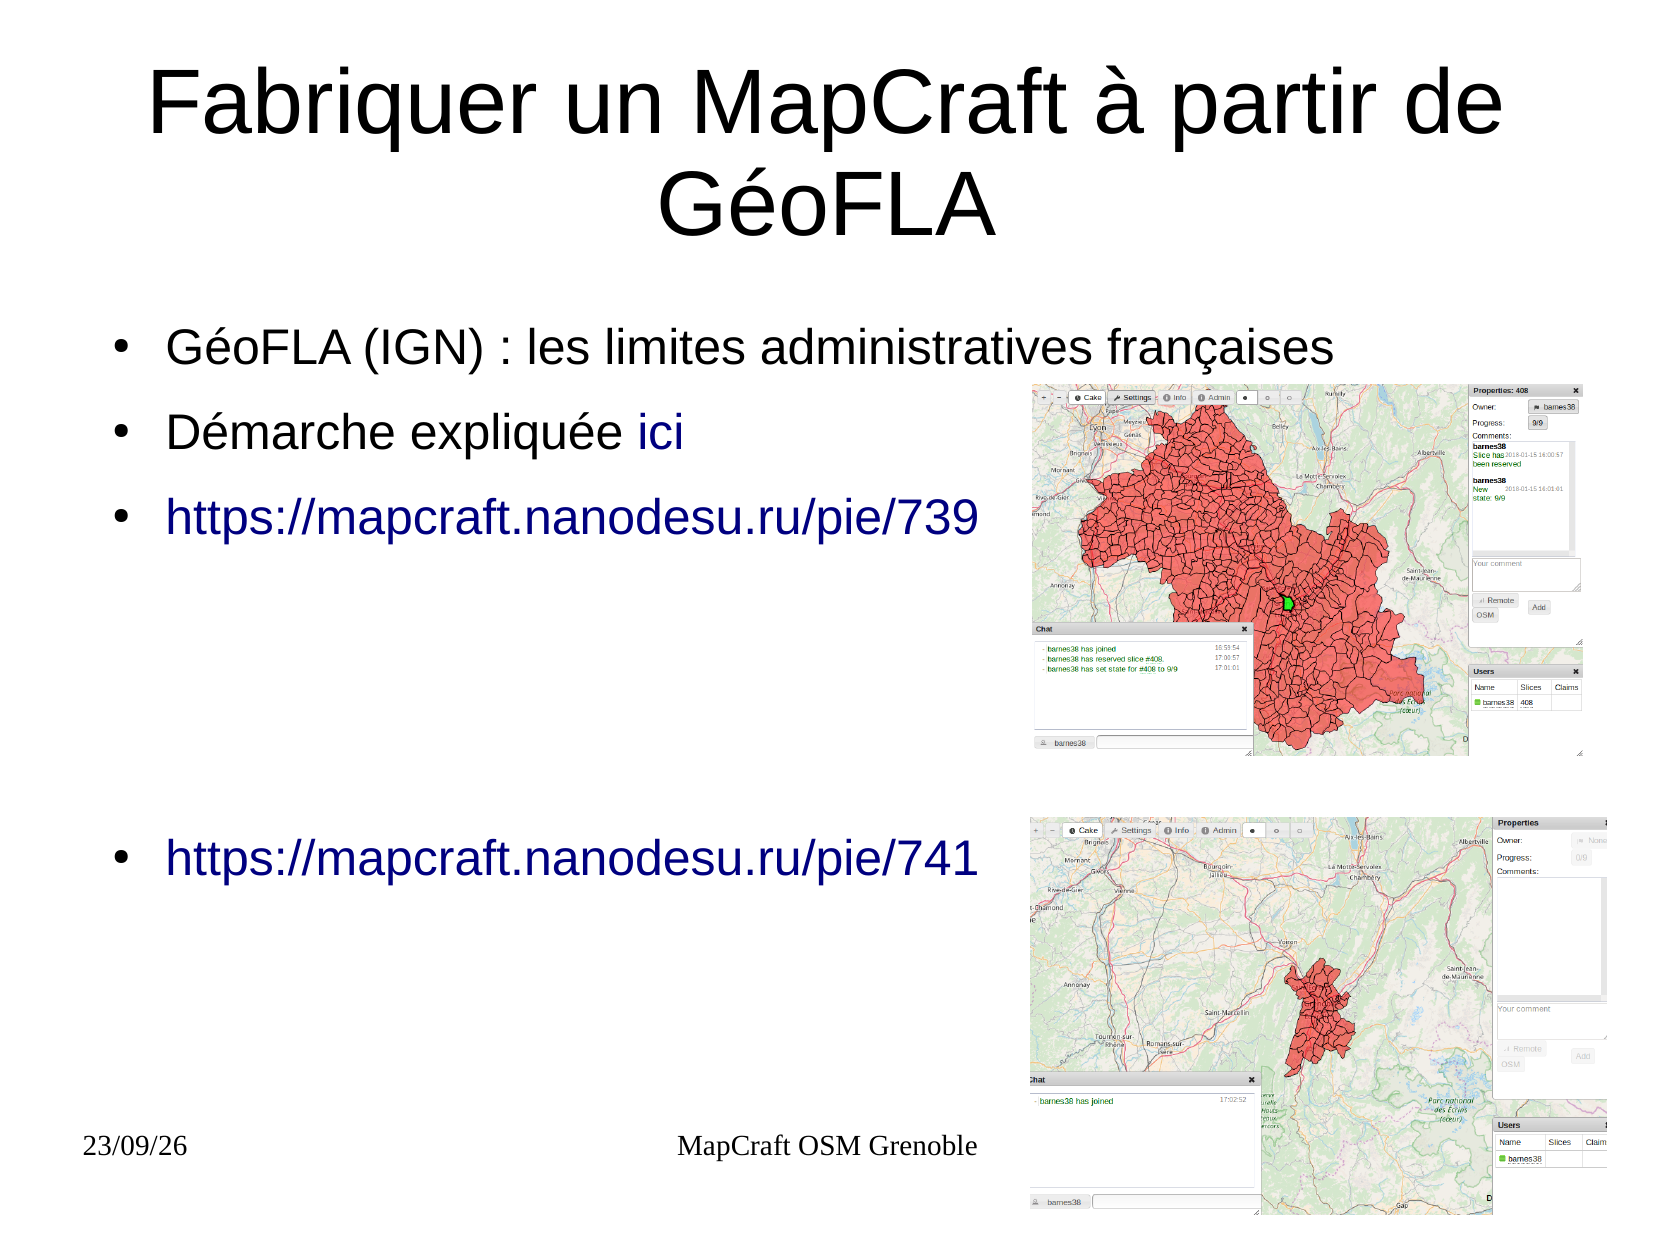

# Fabriquer un MapCraft à partir de GéoFLA
GéoFLA (IGN) : les limites administratives françaises
Démarche expliquée ici
https://mapcraft.nanodesu.ru/pie/739
https://mapcraft.nanodesu.ru/pie/741
MapCraft OSM Grenoble
4